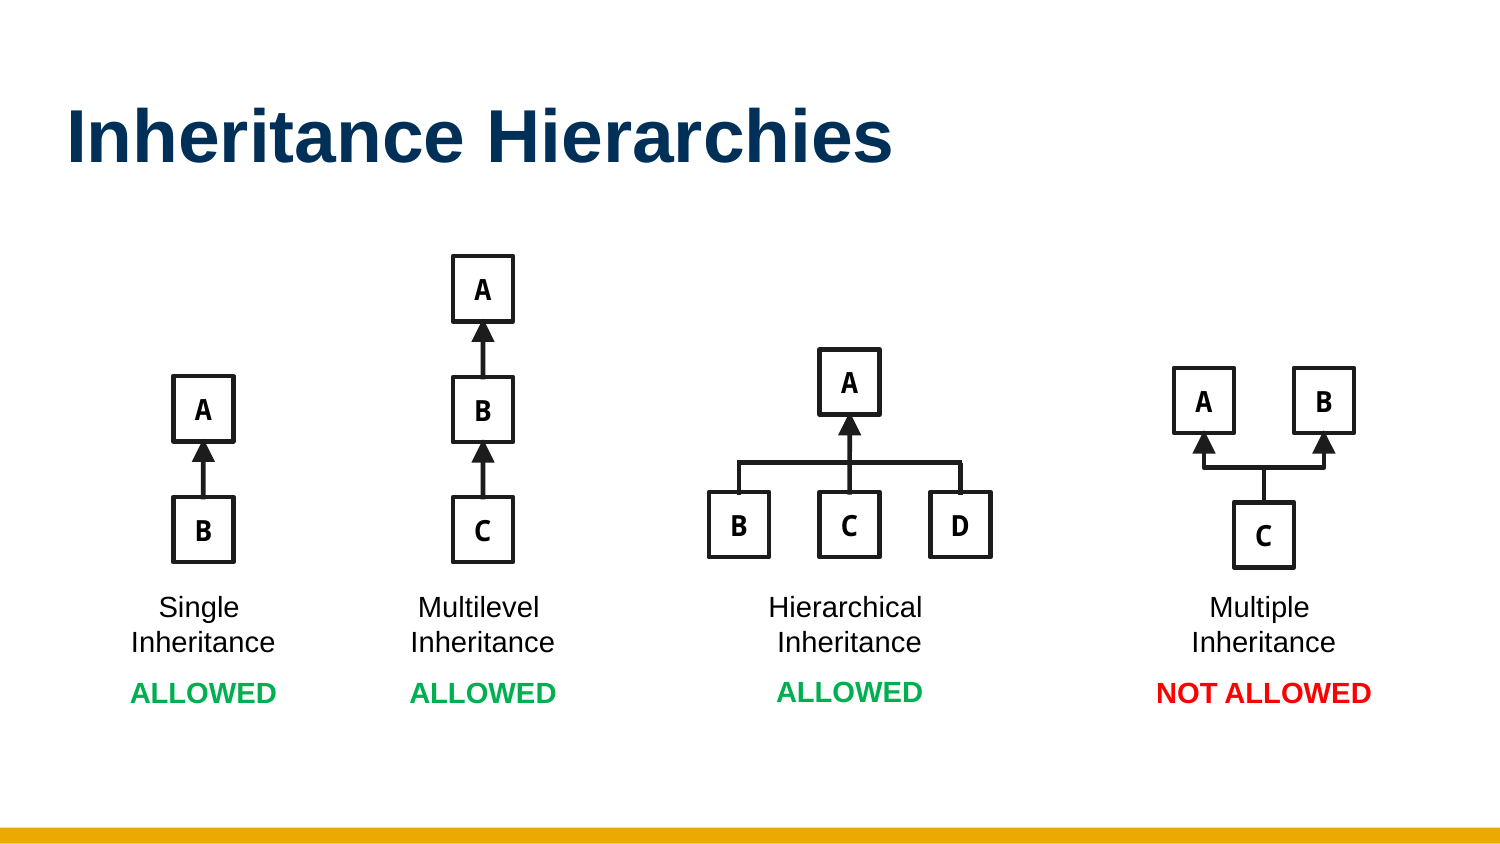

# Inheritance Hierarchies
A
B
C
A
B
C
D
A
B
C
A
B
Single
Inheritance
Multilevel
Inheritance
Hierarchical
Inheritance
Multiple
Inheritance
ALLOWED
ALLOWED
ALLOWED
NOT ALLOWED